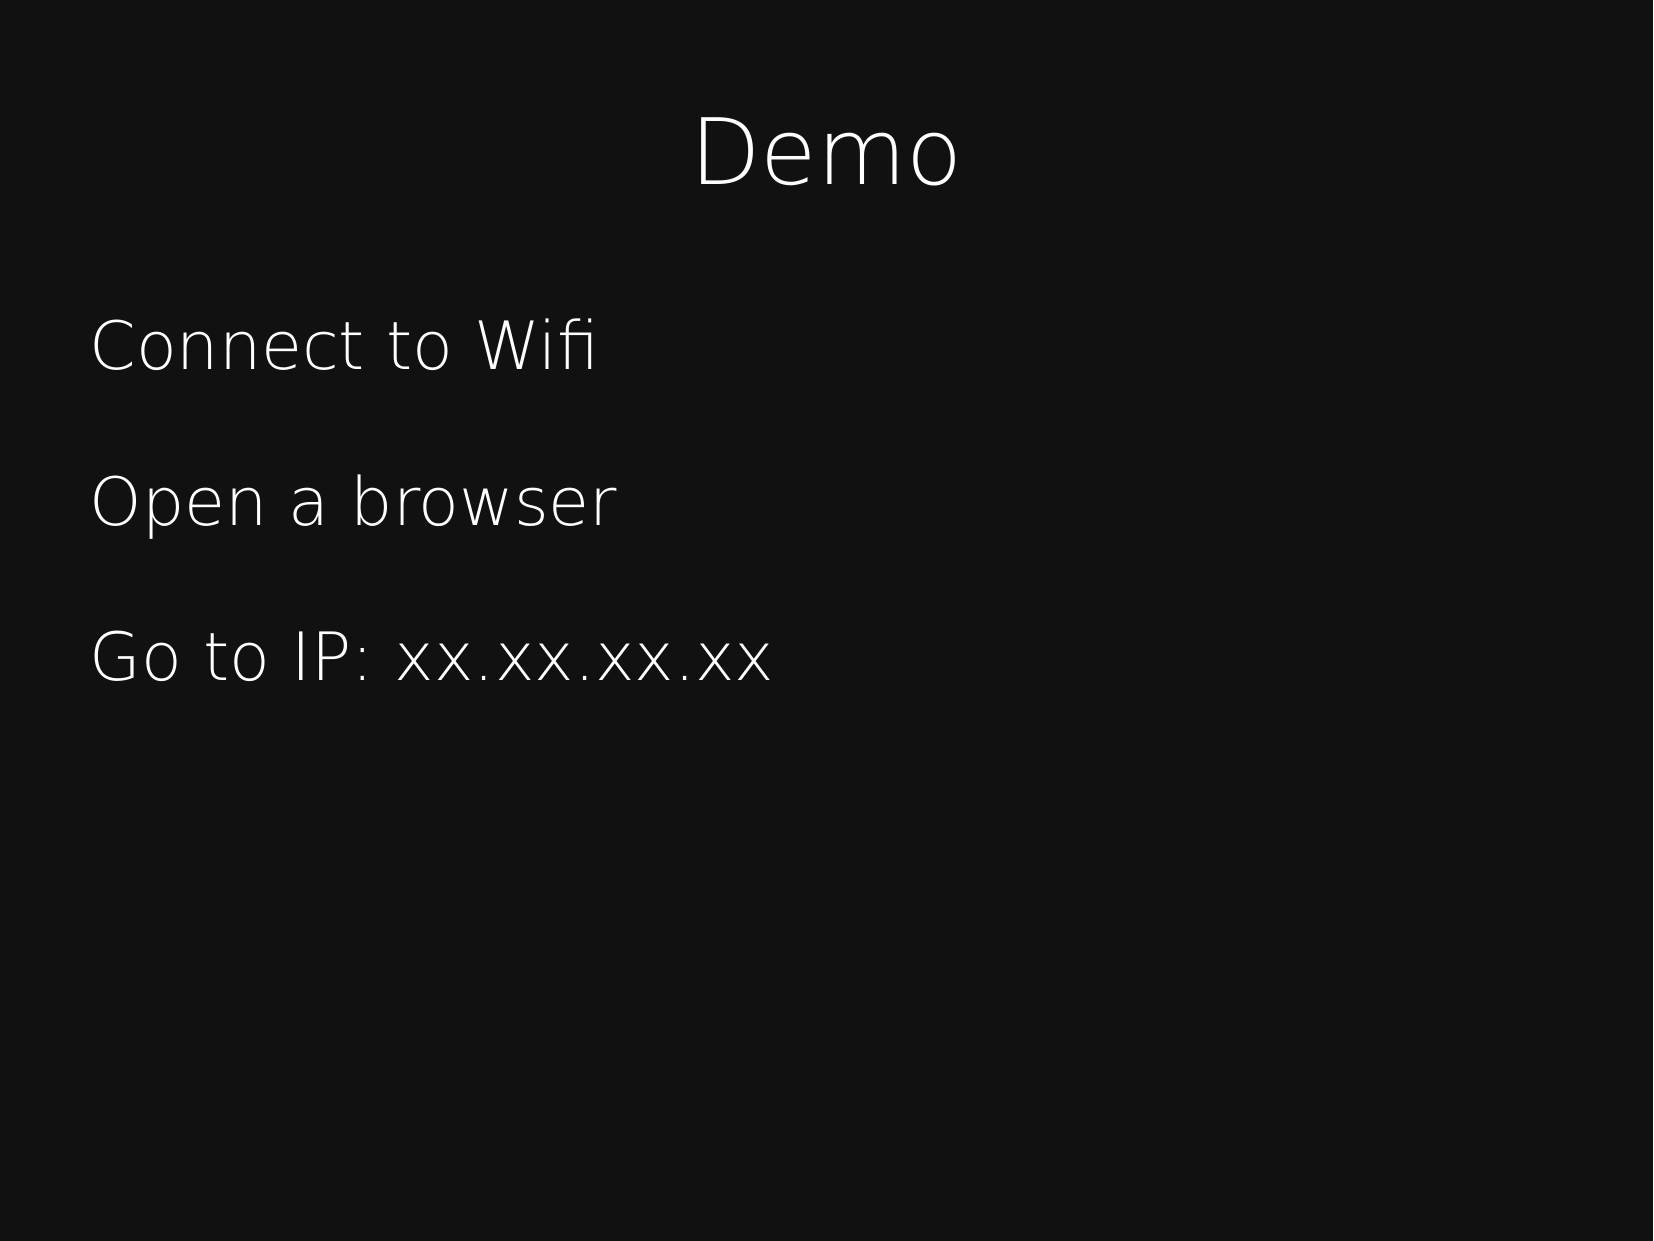

# Demo
Connect to Wifi
Open a browser
Go to IP: xx.xx.xx.xx